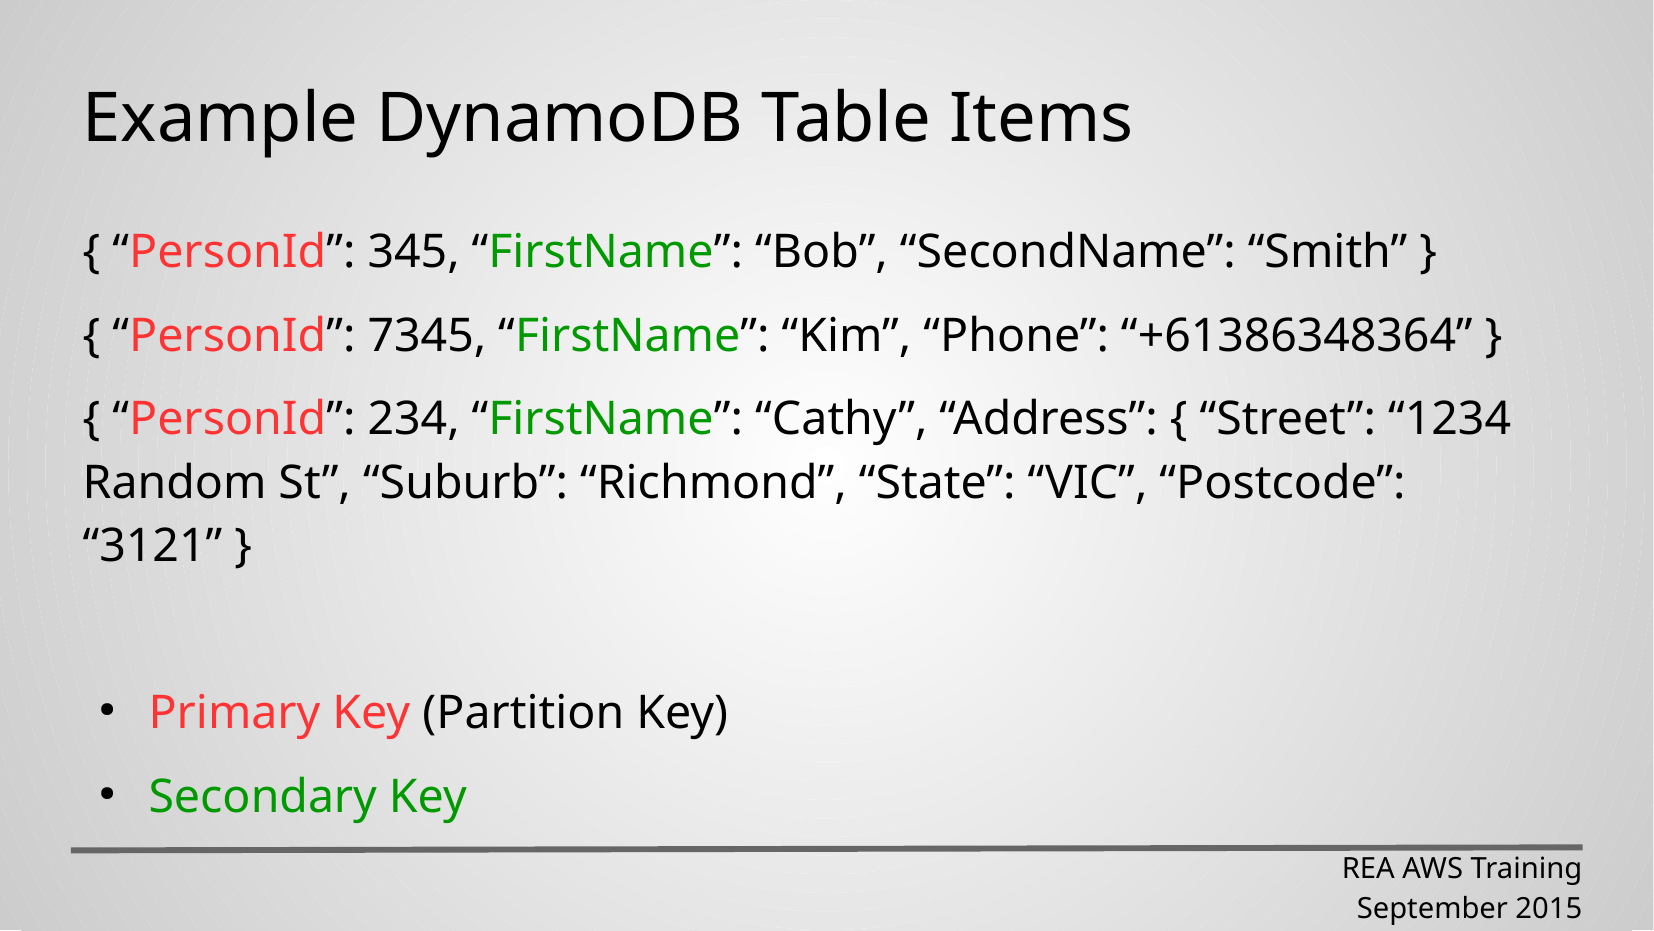

# Example DynamoDB Table Items
{ “PersonId”: 345, “FirstName”: “Bob”, “SecondName”: “Smith” }
{ “PersonId”: 7345, “FirstName”: “Kim”, “Phone”: “+61386348364” }
{ “PersonId”: 234, “FirstName”: “Cathy”, “Address”: { “Street”: “1234 Random St”, “Suburb”: “Richmond”, “State”: “VIC”, “Postcode”: “3121” }
Primary Key (Partition Key)
Secondary Key